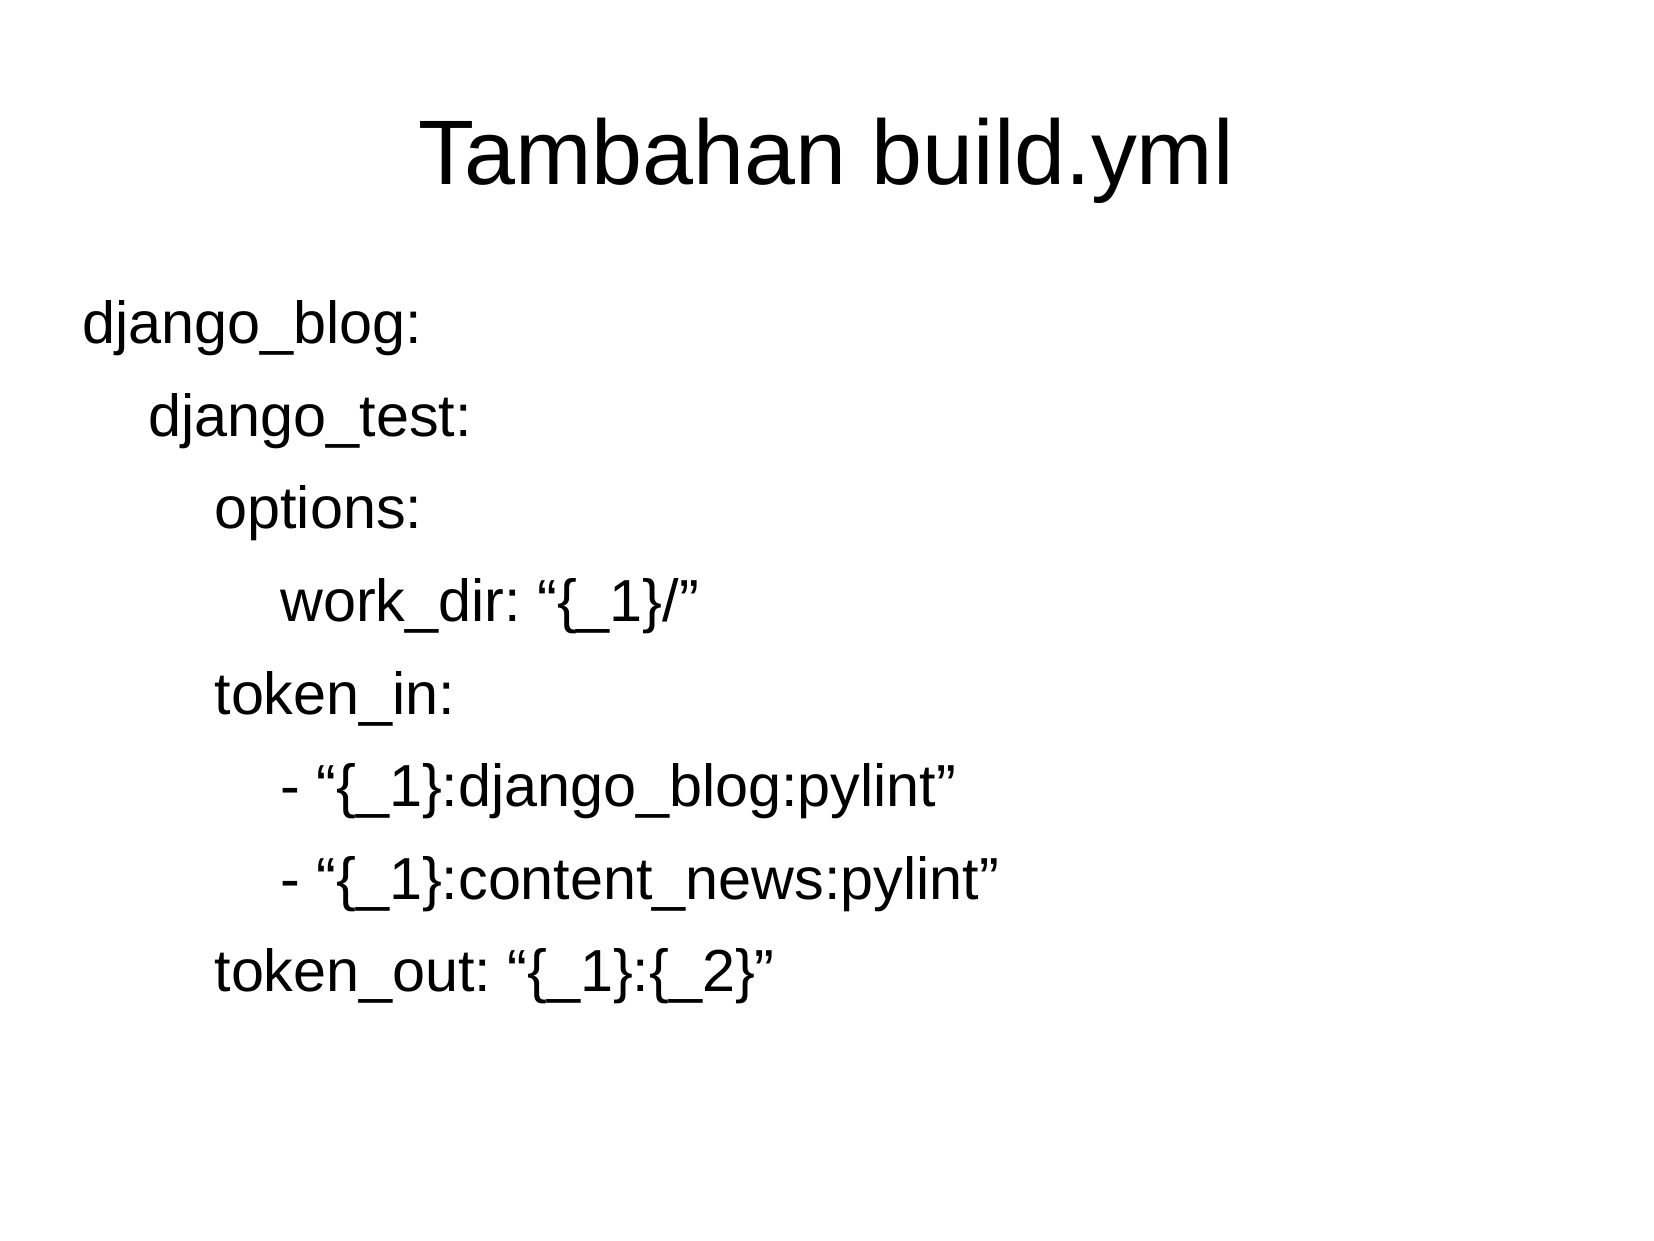

# Tambahan build.yml
django_blog:
 django_test:
 options:
 work_dir: “{_1}/”
 token_in:
 - “{_1}:django_blog:pylint”
 - “{_1}:content_news:pylint”
 token_out: “{_1}:{_2}”